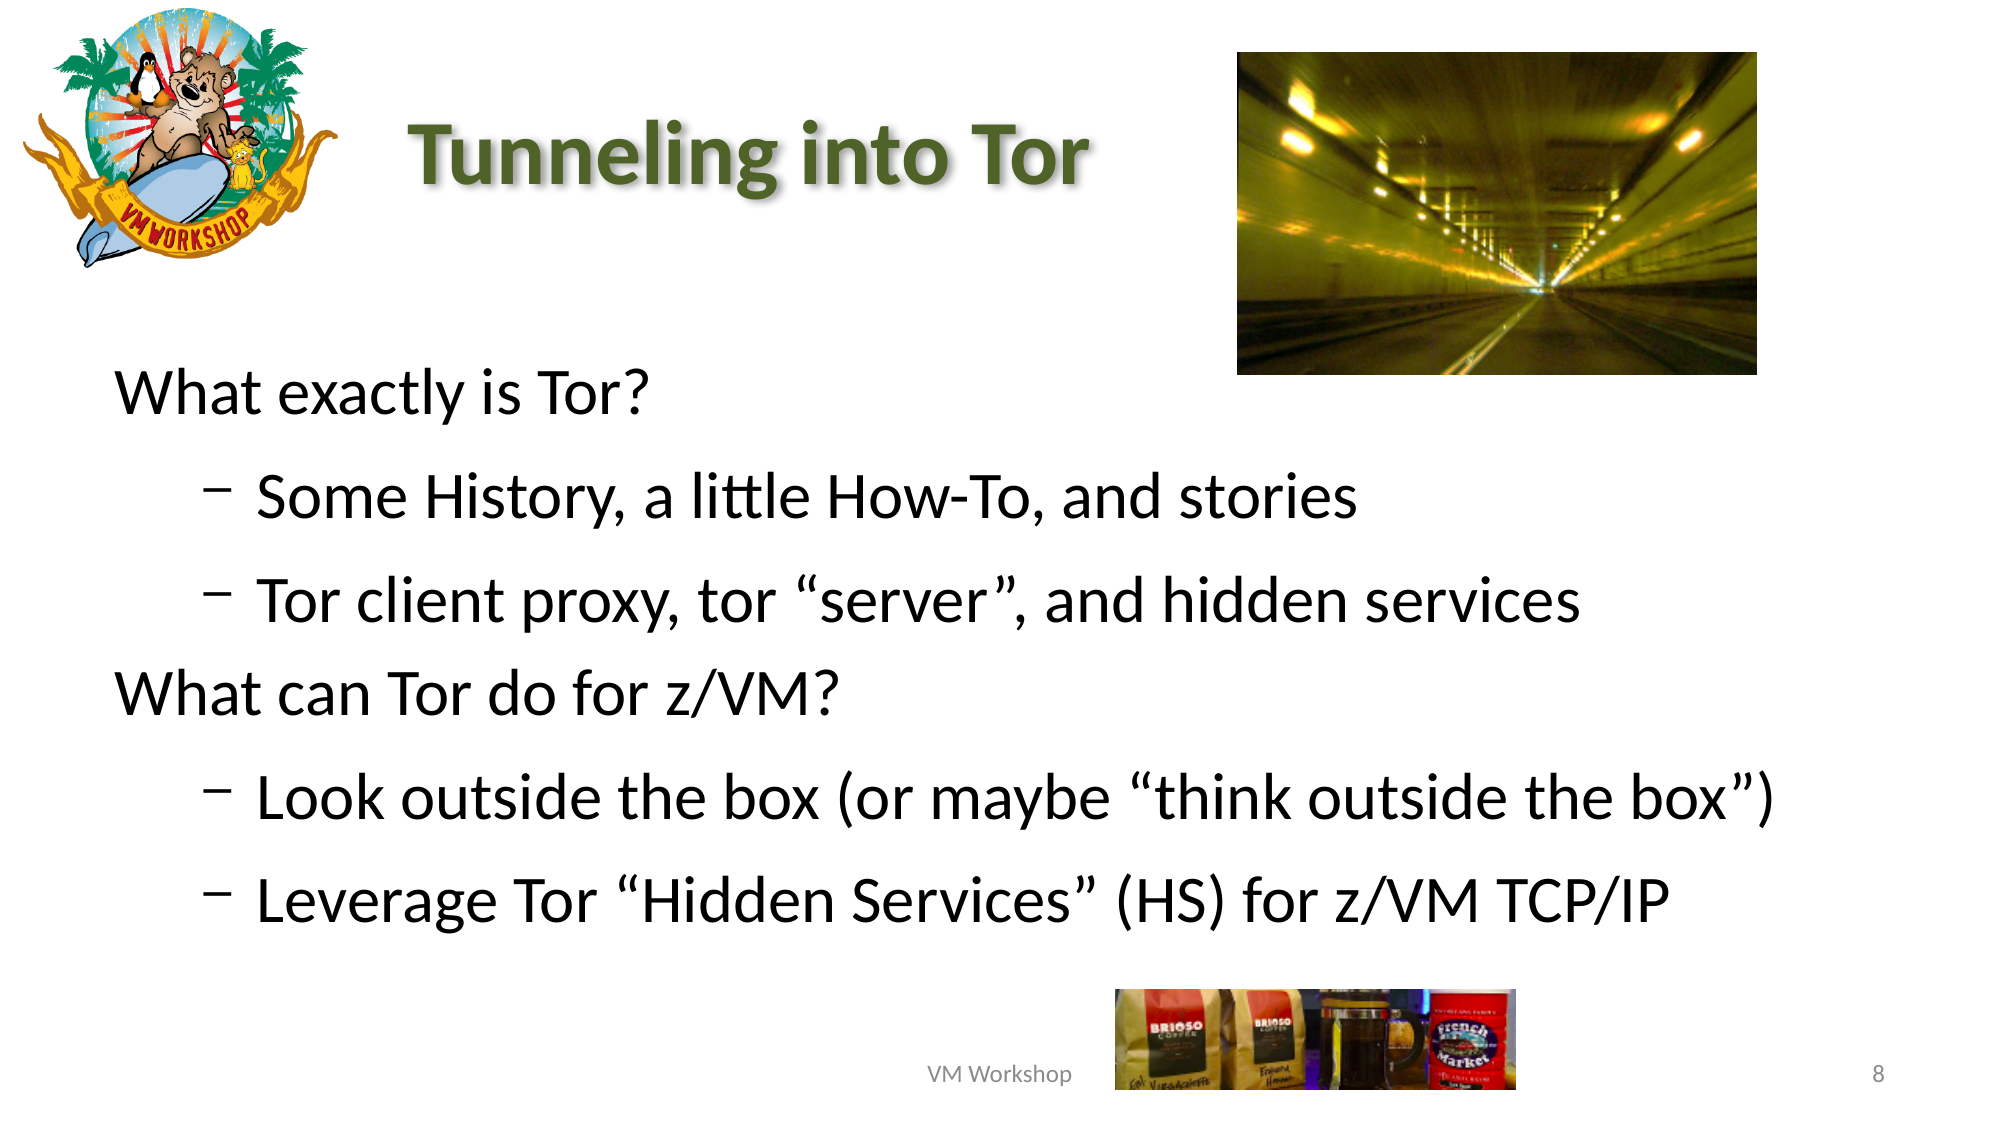

Tunneling into Tor
# What exactly is Tor?
Some History, a little How-To, and stories
Tor client proxy, tor “server”, and hidden services
What can Tor do for z/VM?
Look outside the box (or maybe “think outside the box”)
Leverage Tor “Hidden Services” (HS) for z/VM TCP/IP
VM Workshop
8